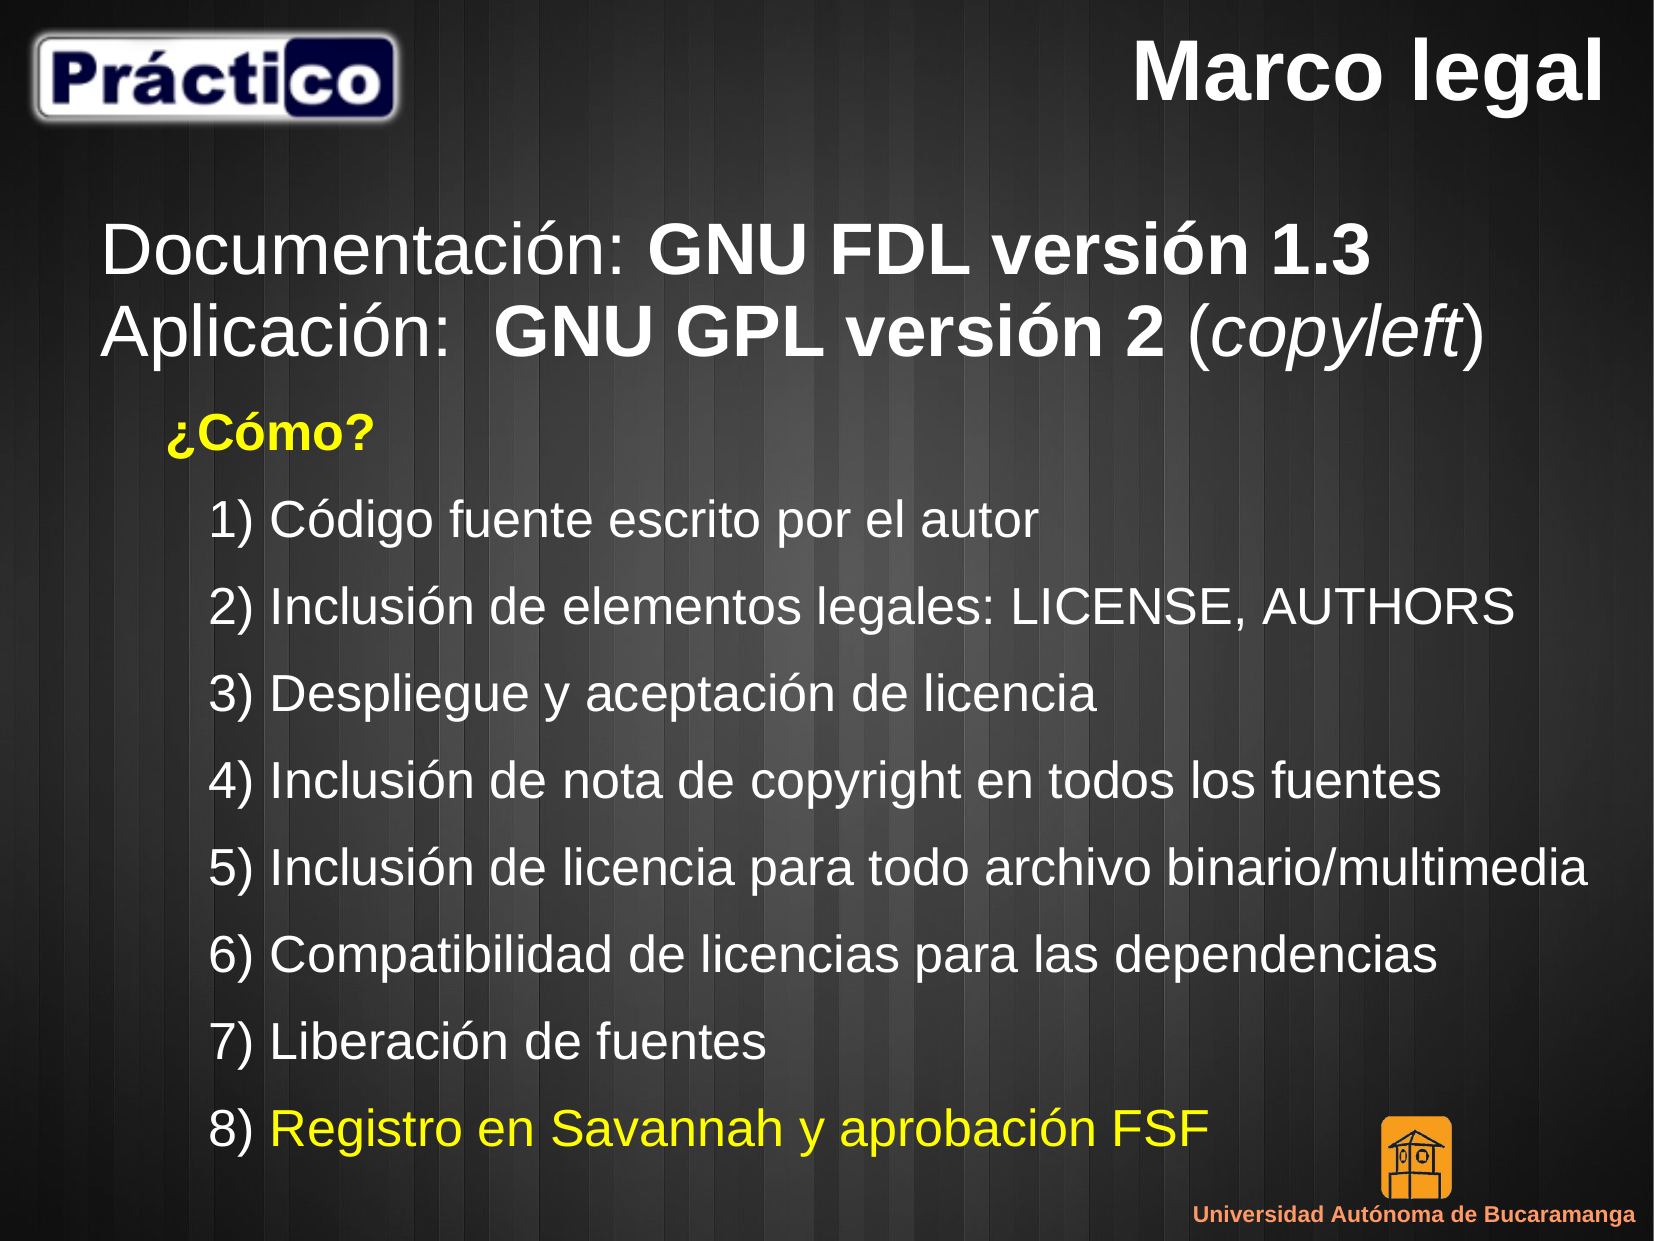

Marco legal
# Documentación: GNU FDL versión 1.3
Aplicación: GNU GPL versión 2 (copyleft)
¿Cómo?
 1) Código fuente escrito por el autor
 2) Inclusión de elementos legales: LICENSE, AUTHORS
 3) Despliegue y aceptación de licencia
 4) Inclusión de nota de copyright en todos los fuentes
 5) Inclusión de licencia para todo archivo binario/multimedia
 6) Compatibilidad de licencias para las dependencias
 7) Liberación de fuentes
 8) Registro en Savannah y aprobación FSF
Universidad Autónoma de Bucaramanga